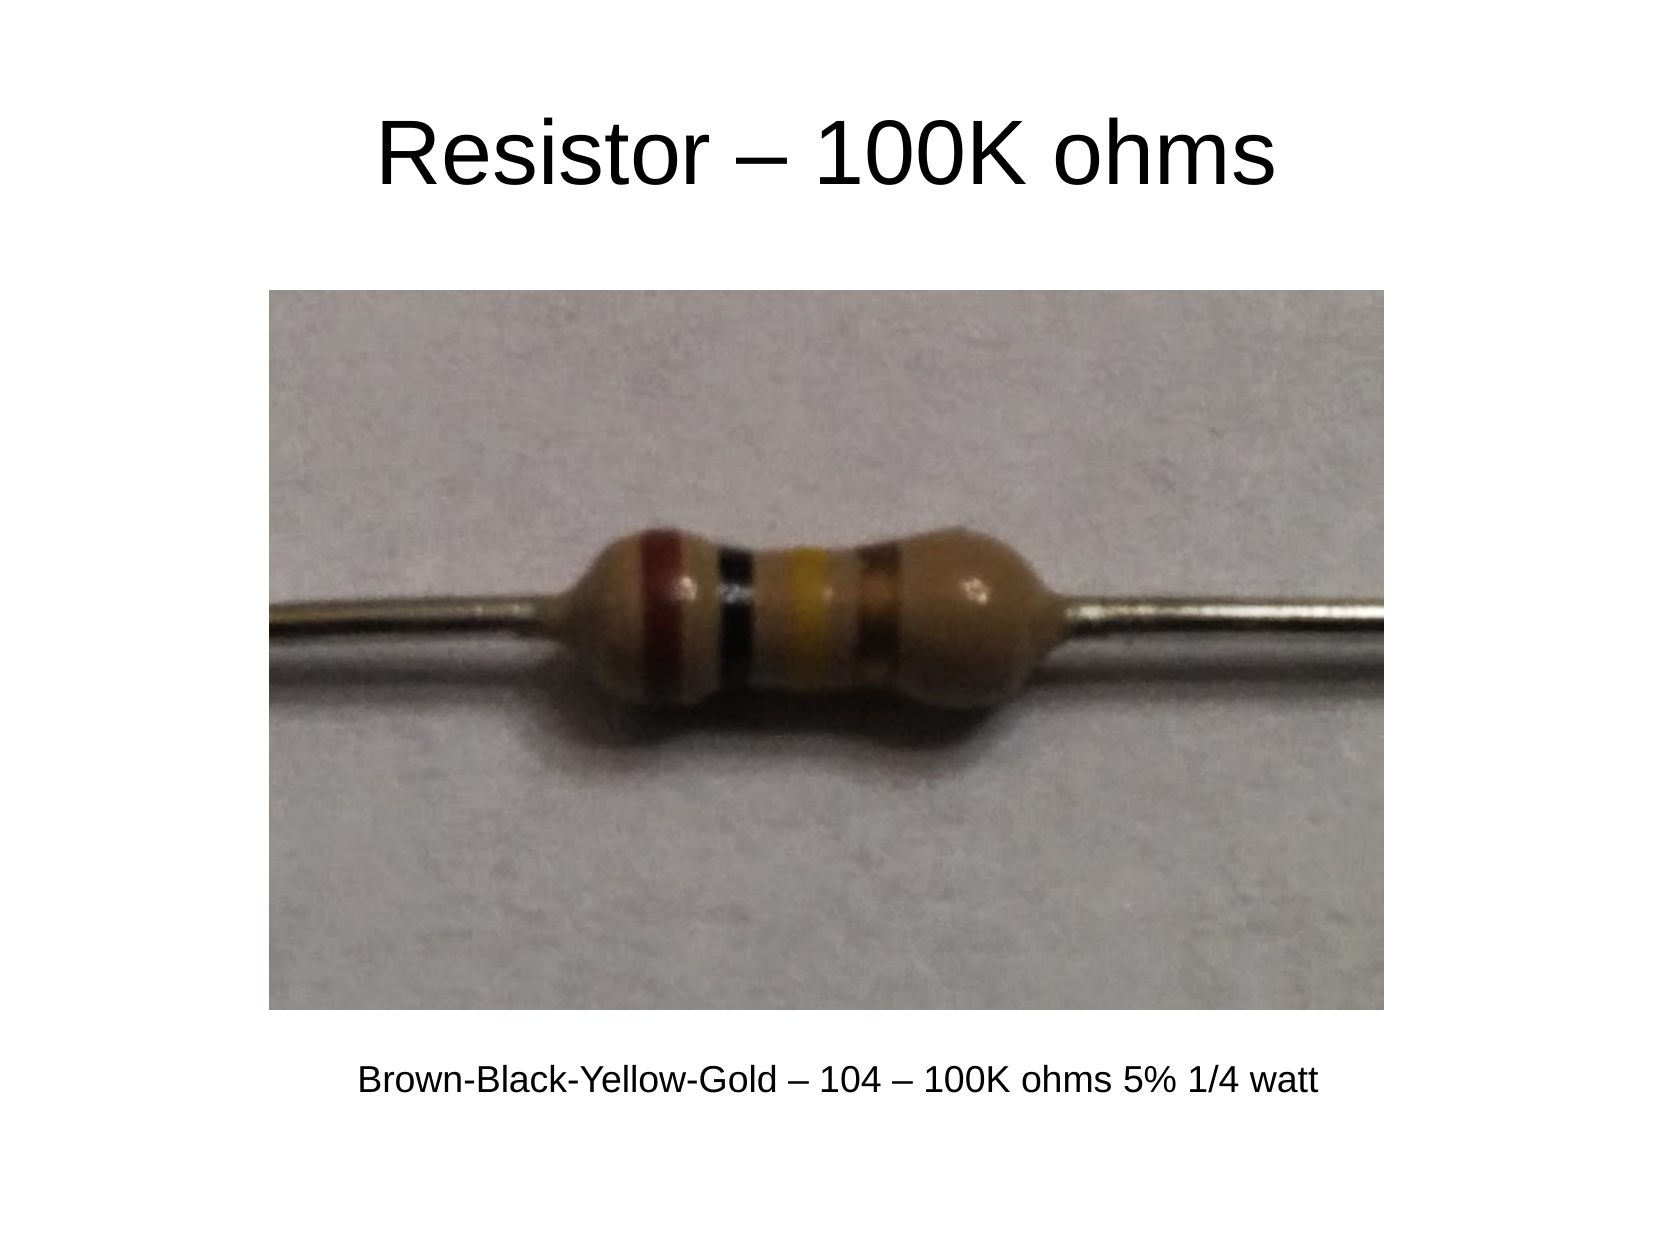

# Resistor – 100K ohms
Brown-Black-Yellow-Gold – 104 – 100K ohms 5% 1/4 watt